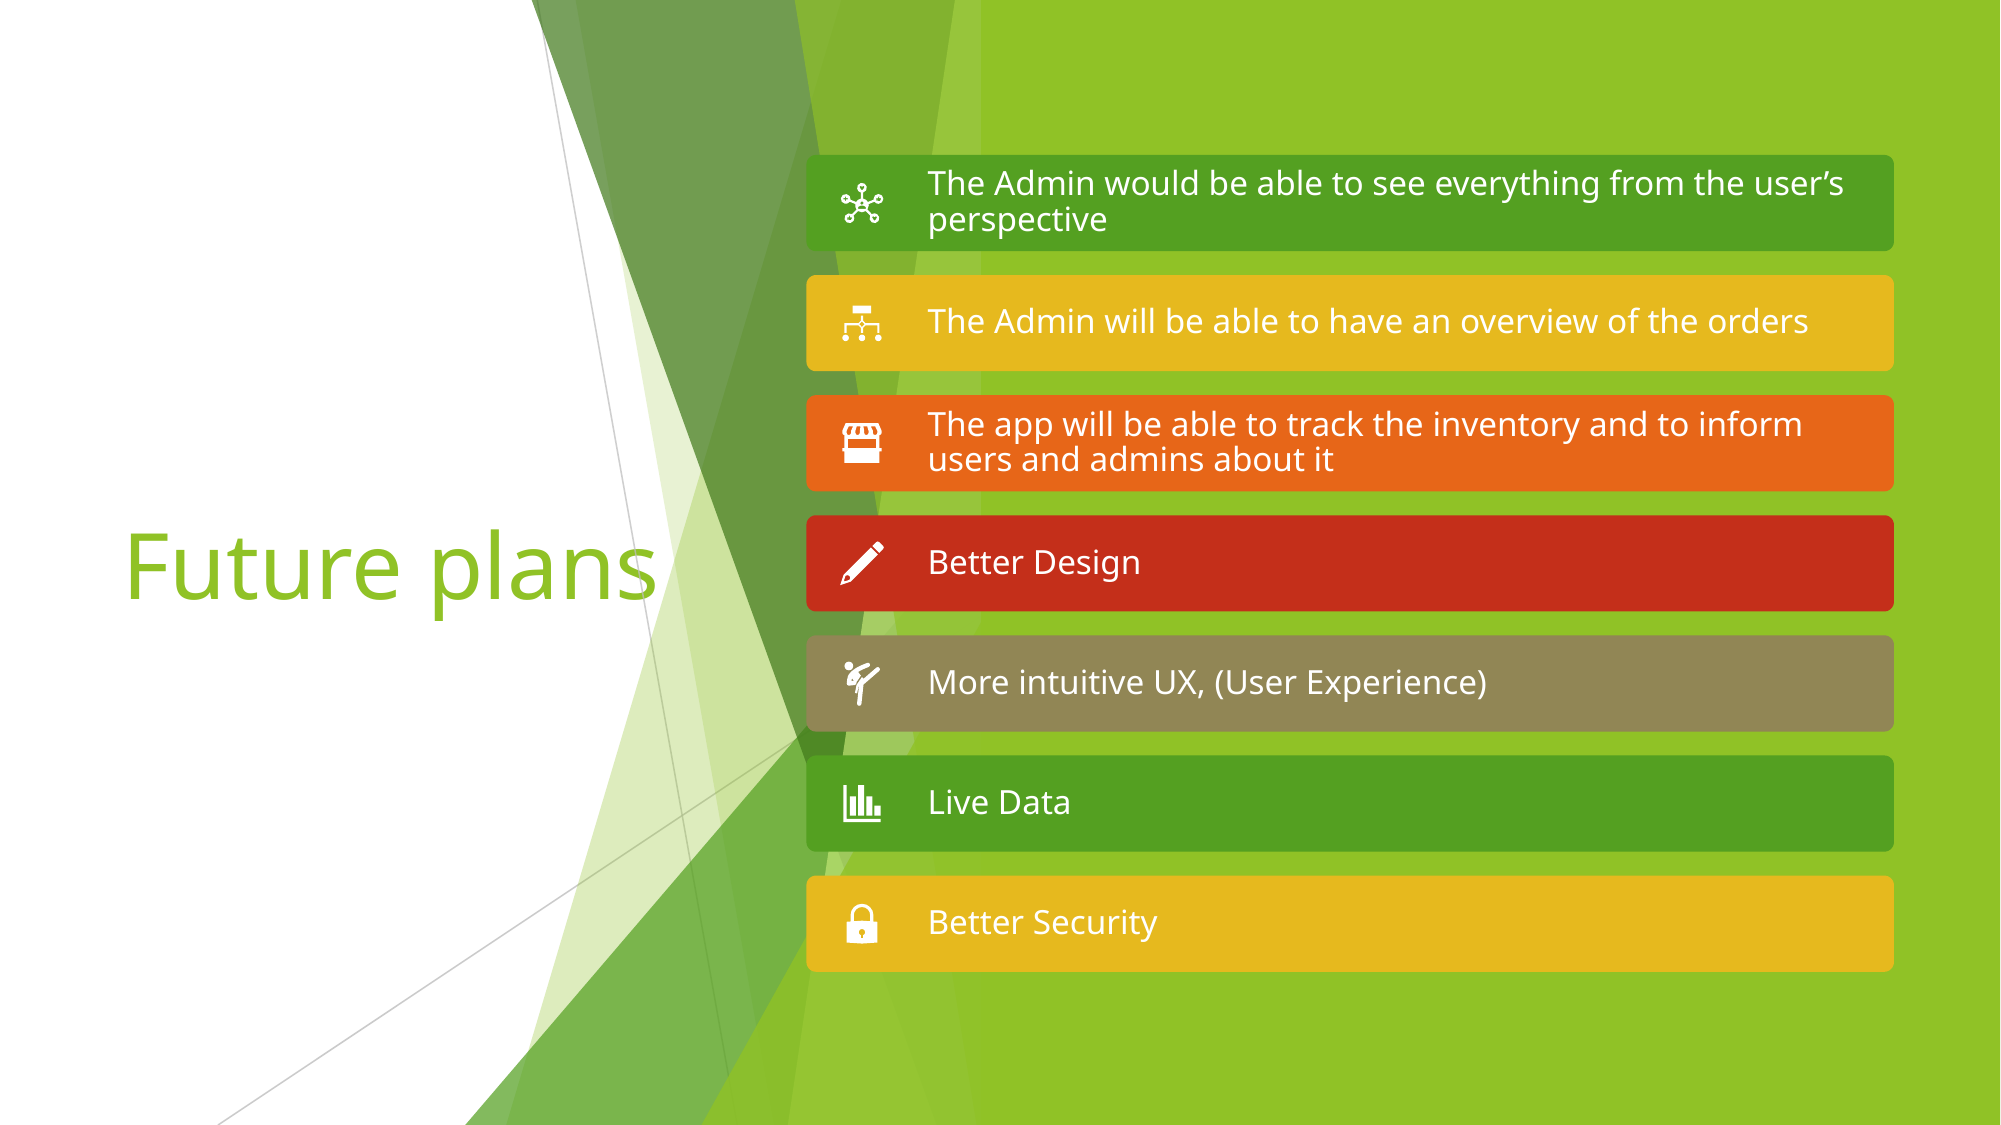

The Admin would be able to see everything from the user’s perspective
The Admin will be able to have an overview of the orders
The app will be able to track the inventory and to inform users and admins about it
Better Design
More intuitive UX, (User Experience)
Live Data
Better Security
# Future plans